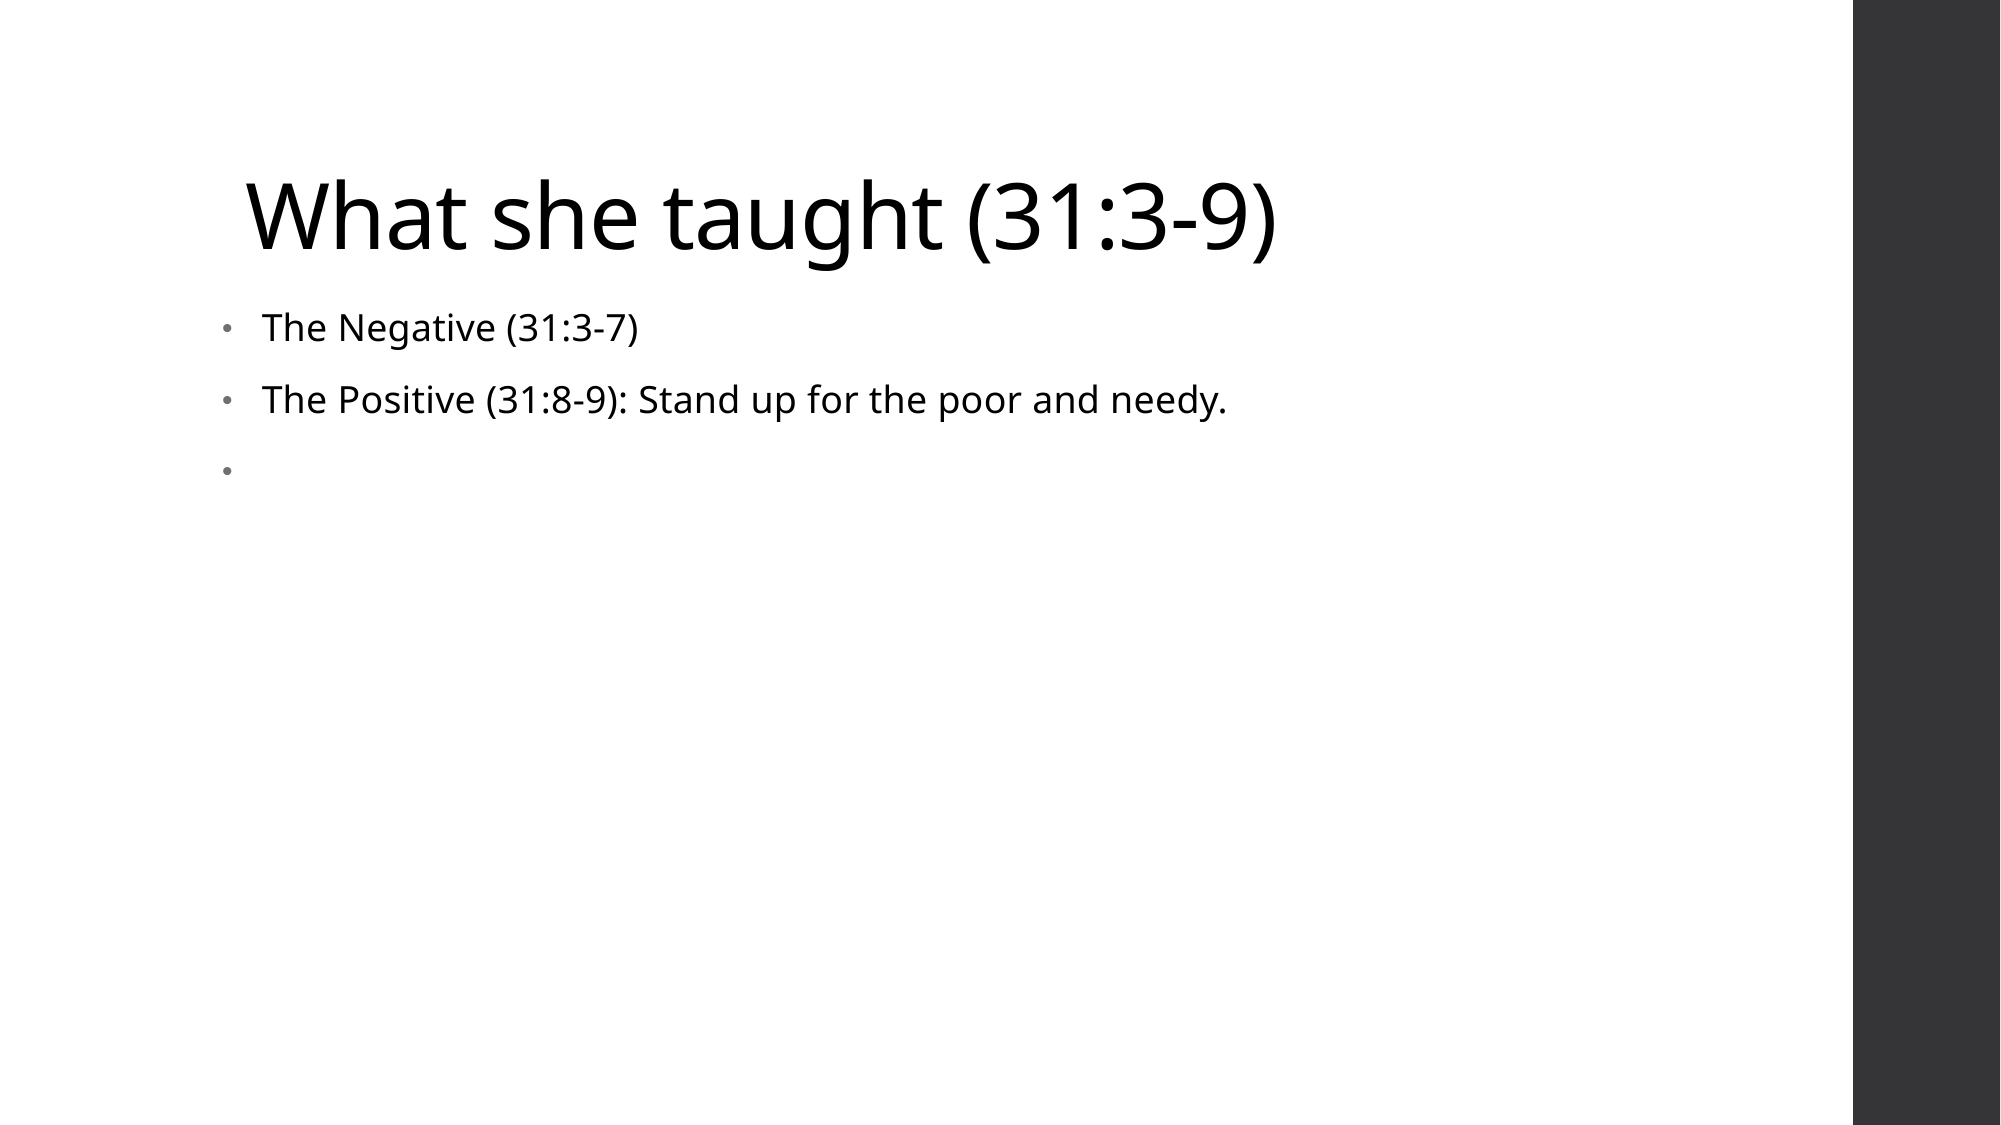

# What she taught (31:3-9)
 The Negative (31:3-7)
 The Positive (31:8-9): Stand up for the poor and needy.